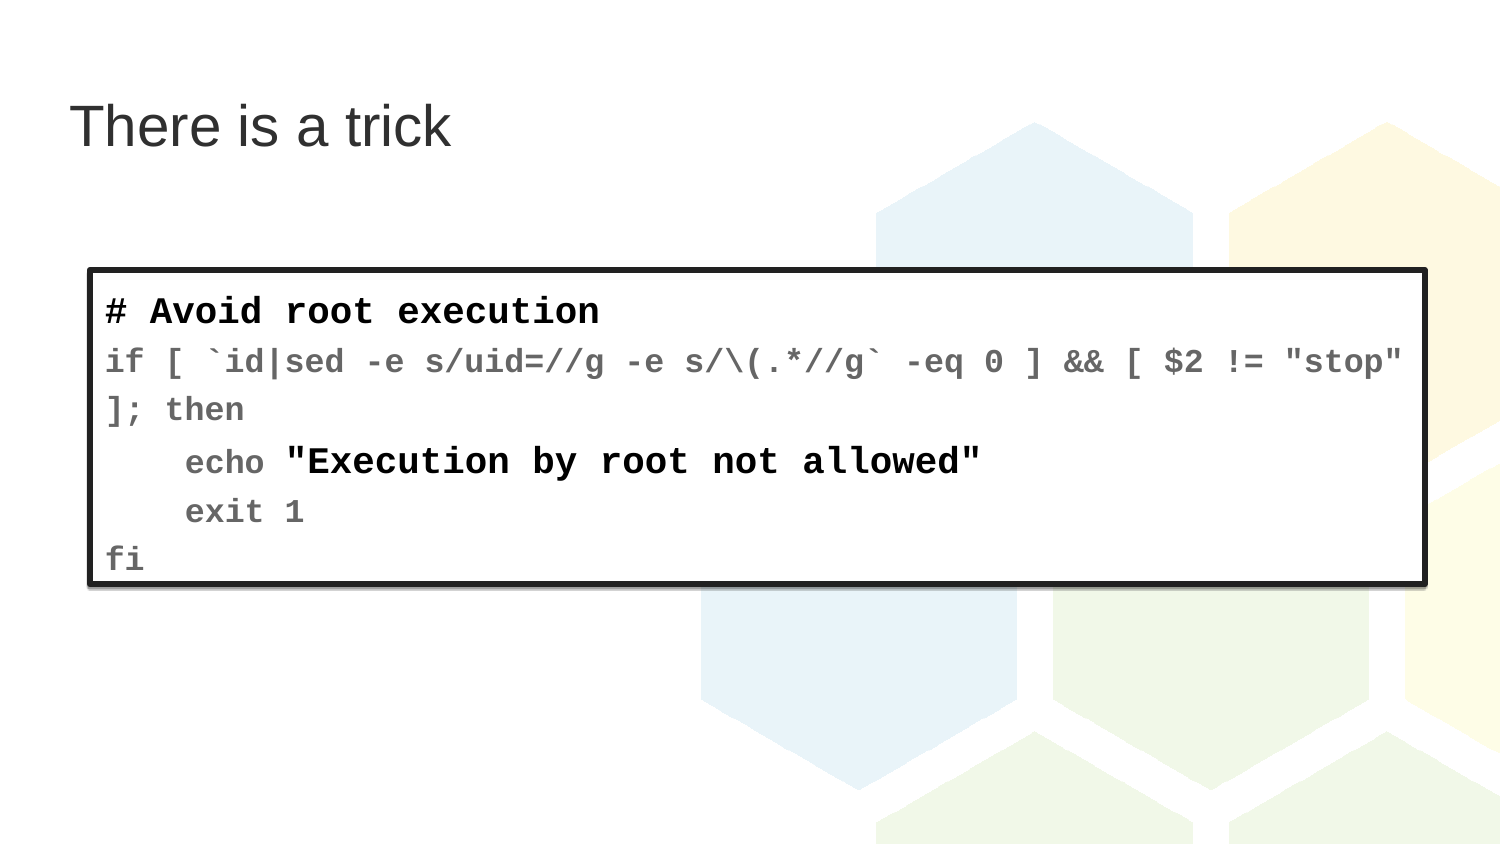

# There is a trick
# Avoid root execution
if [ `id|sed -e s/uid=//g -e s/\(.*//g` -eq 0 ] && [ $2 != "stop" ]; then
 echo "Execution by root not allowed"
 exit 1
fi